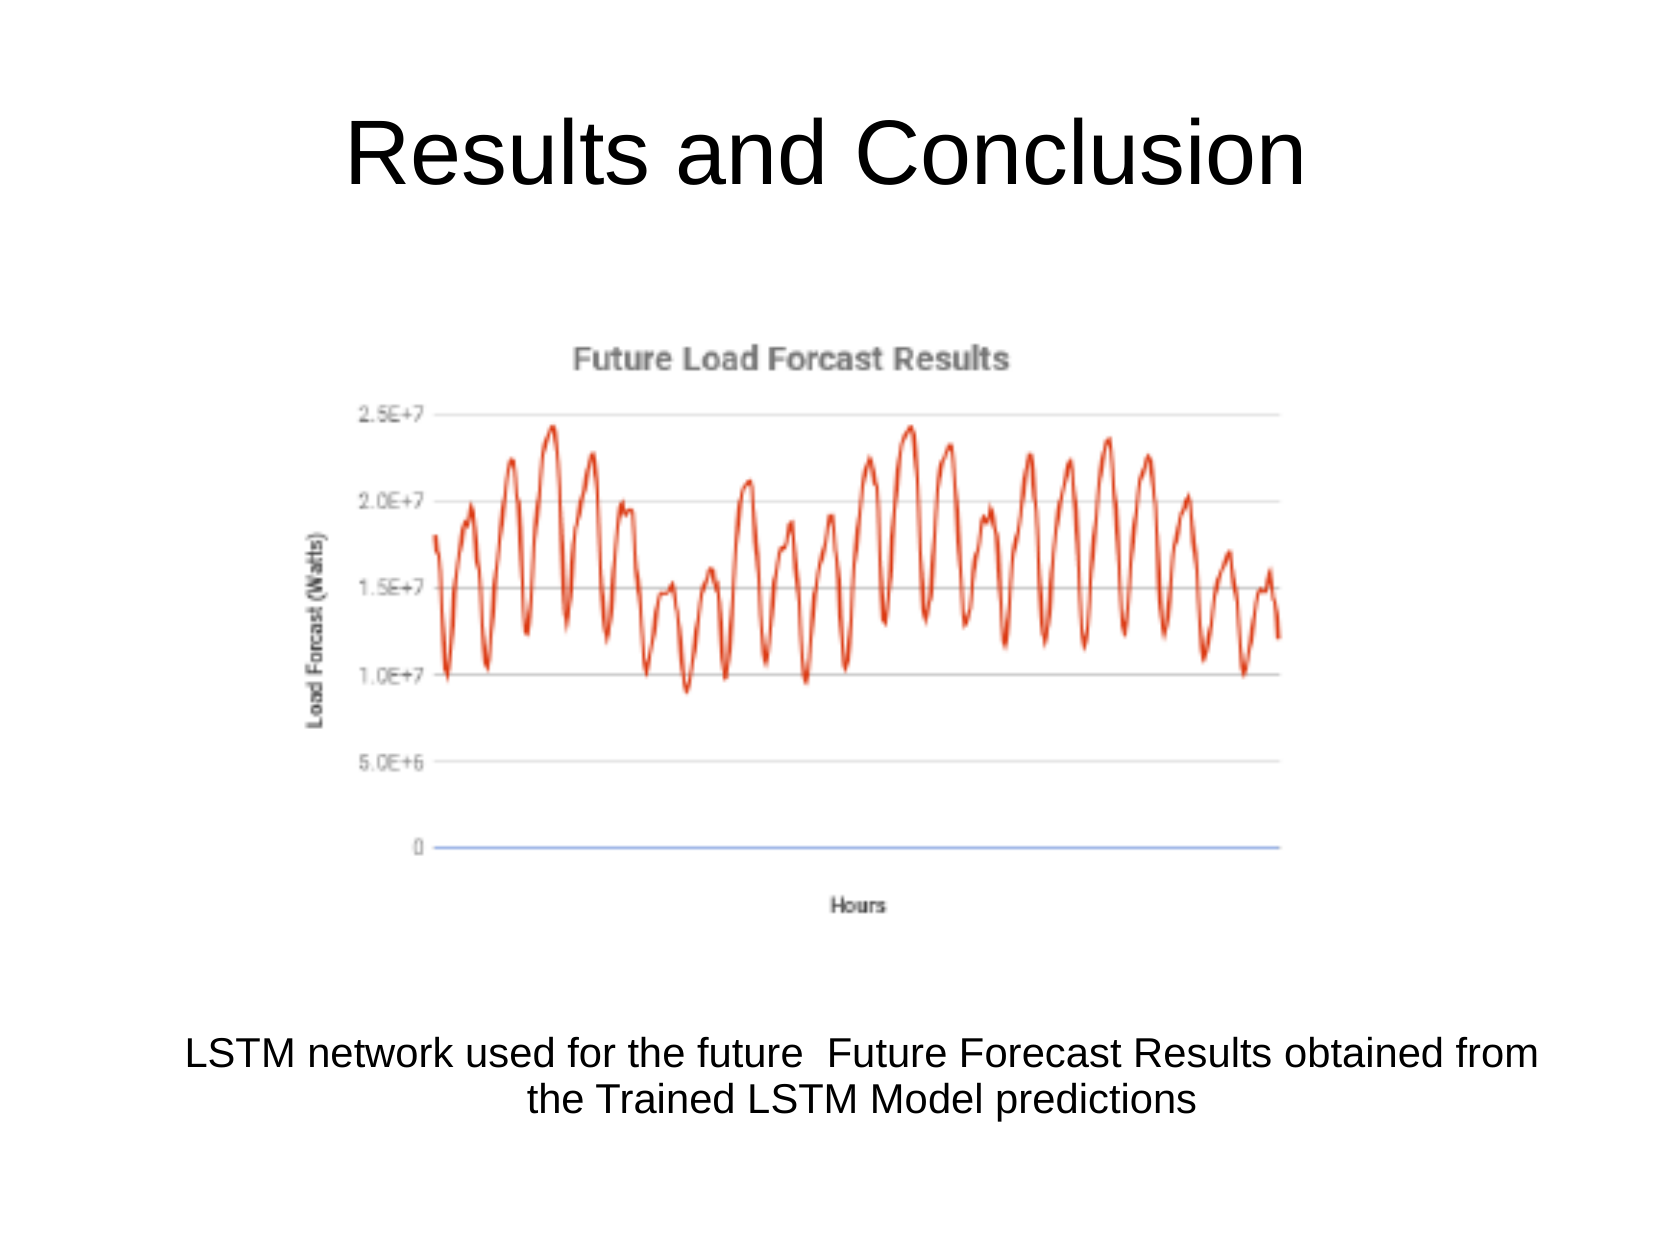

# Results and Conclusion
LSTM network used for the future Future Forecast Results obtained from the Trained LSTM Model predictions